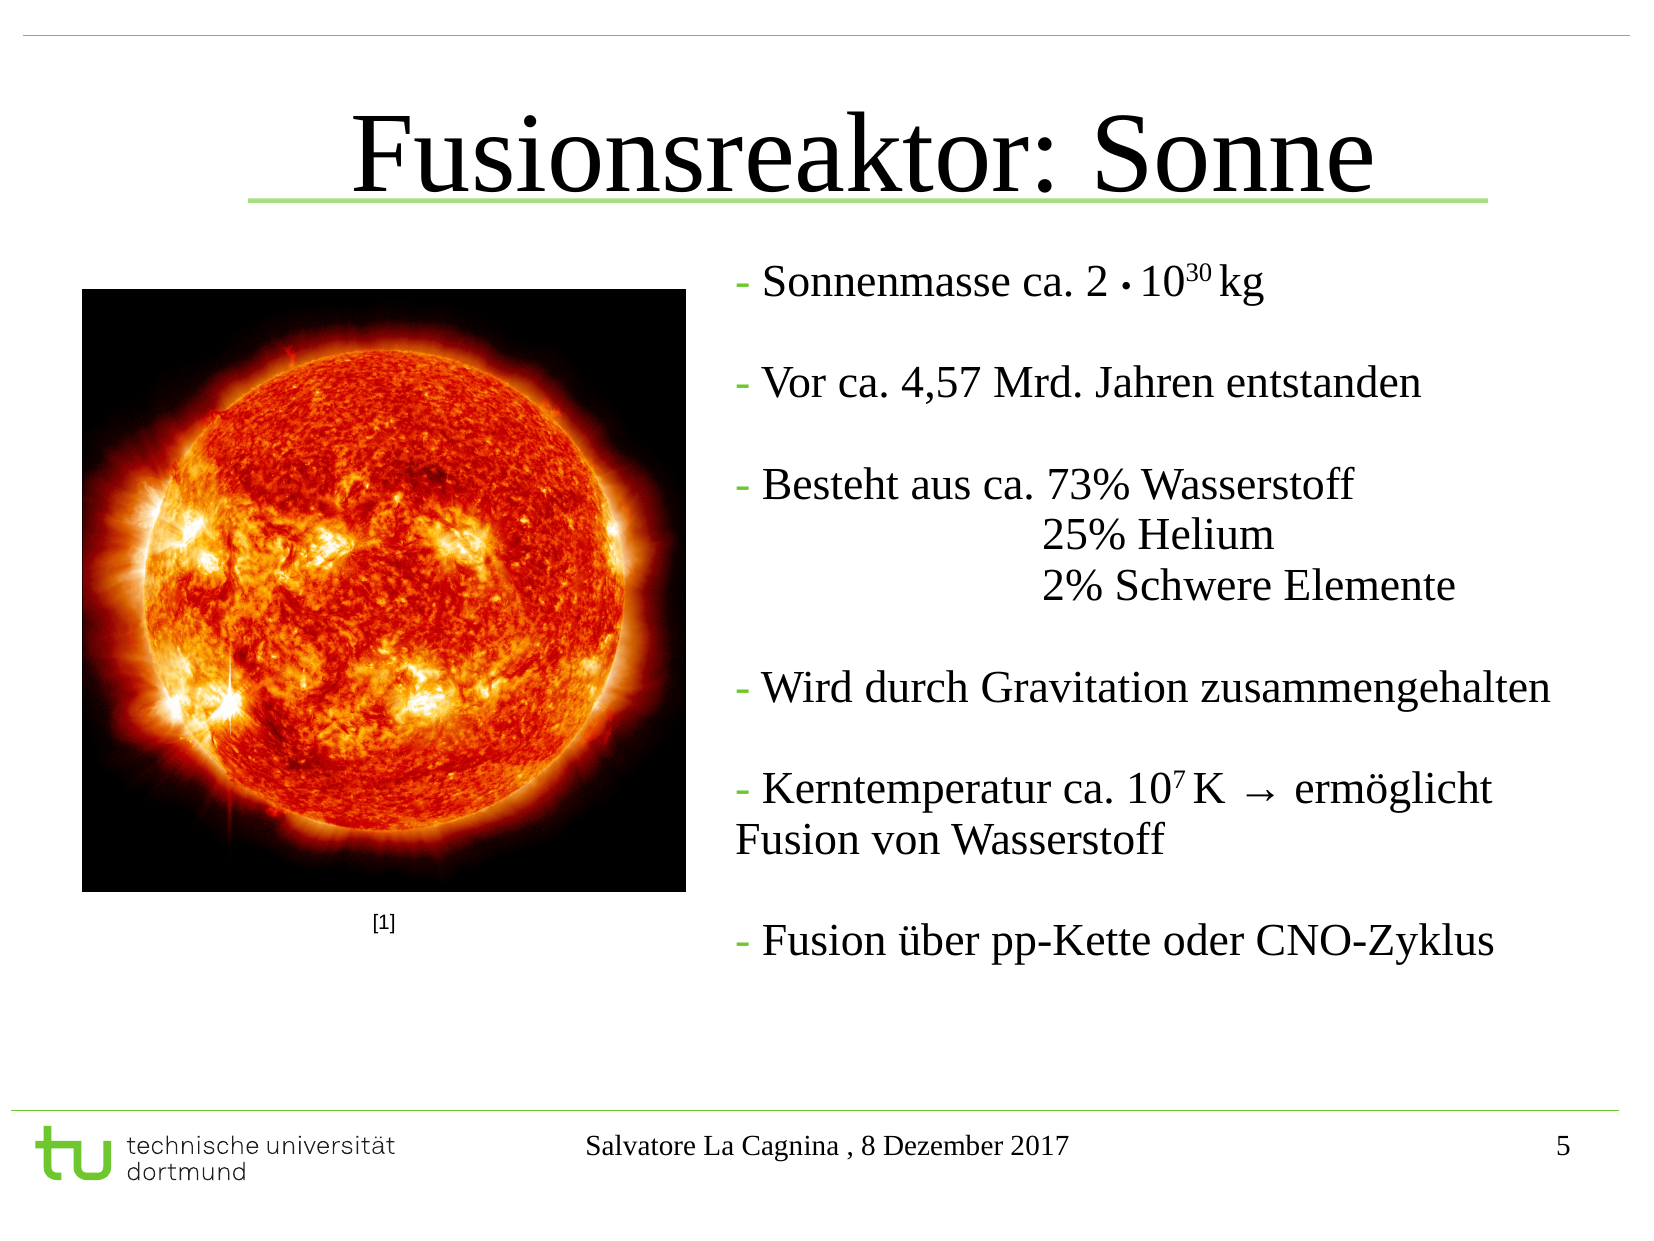

# Fusionsreaktor: Sonne
- Sonnenmasse ca. 2 • 1030 kg
- Vor ca. 4,57 Mrd. Jahren entstanden
- Besteht aus ca. 73% Wasserstoff
				 25% Helium
				 2% Schwere Elemente
- Wird durch Gravitation zusammengehalten
- Kerntemperatur ca. 107 K → ermöglicht Fusion von Wasserstoff
- Fusion über pp-Kette oder CNO-Zyklus
[1]
Salvatore La Cagnina , 8 Dezember 2017
5